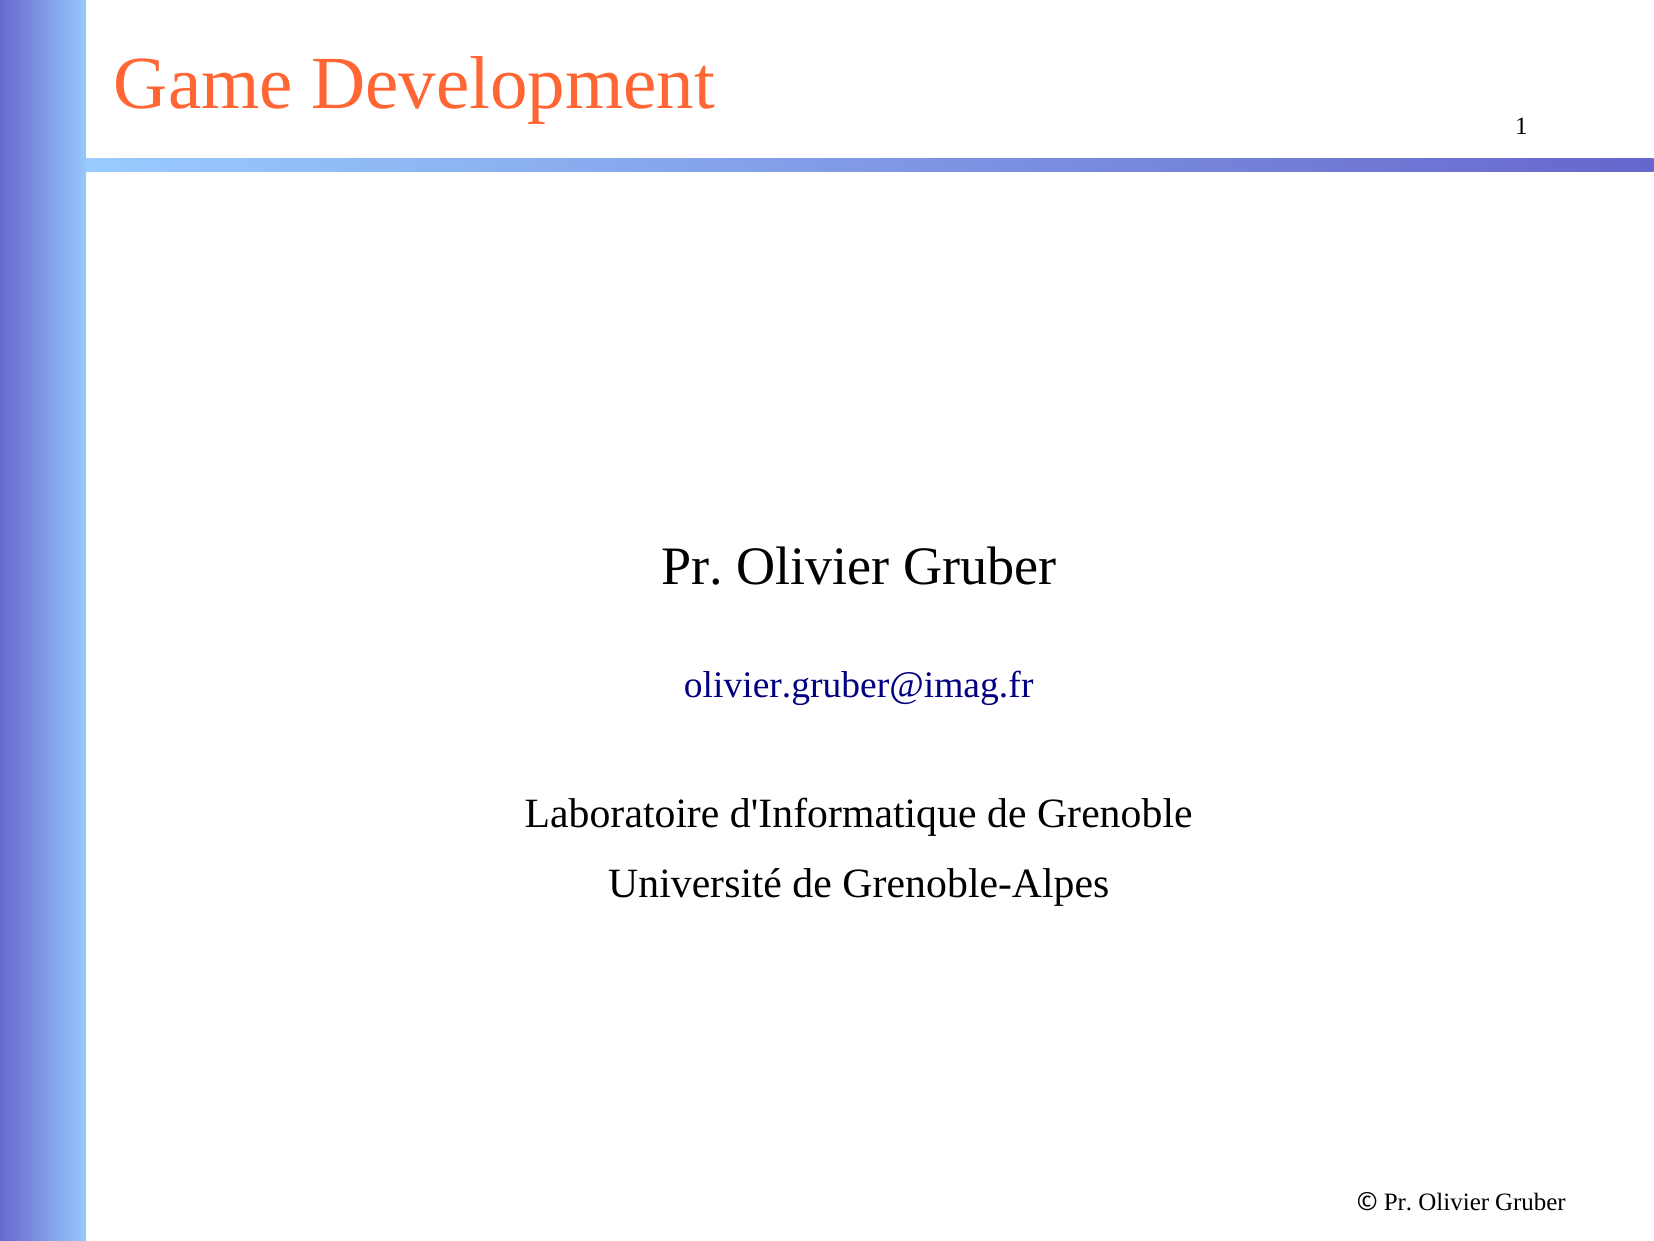

# Game Development
Pr. Olivier Gruber
olivier.gruber@imag.fr
Laboratoire d'Informatique de Grenoble
Université de Grenoble-Alpes